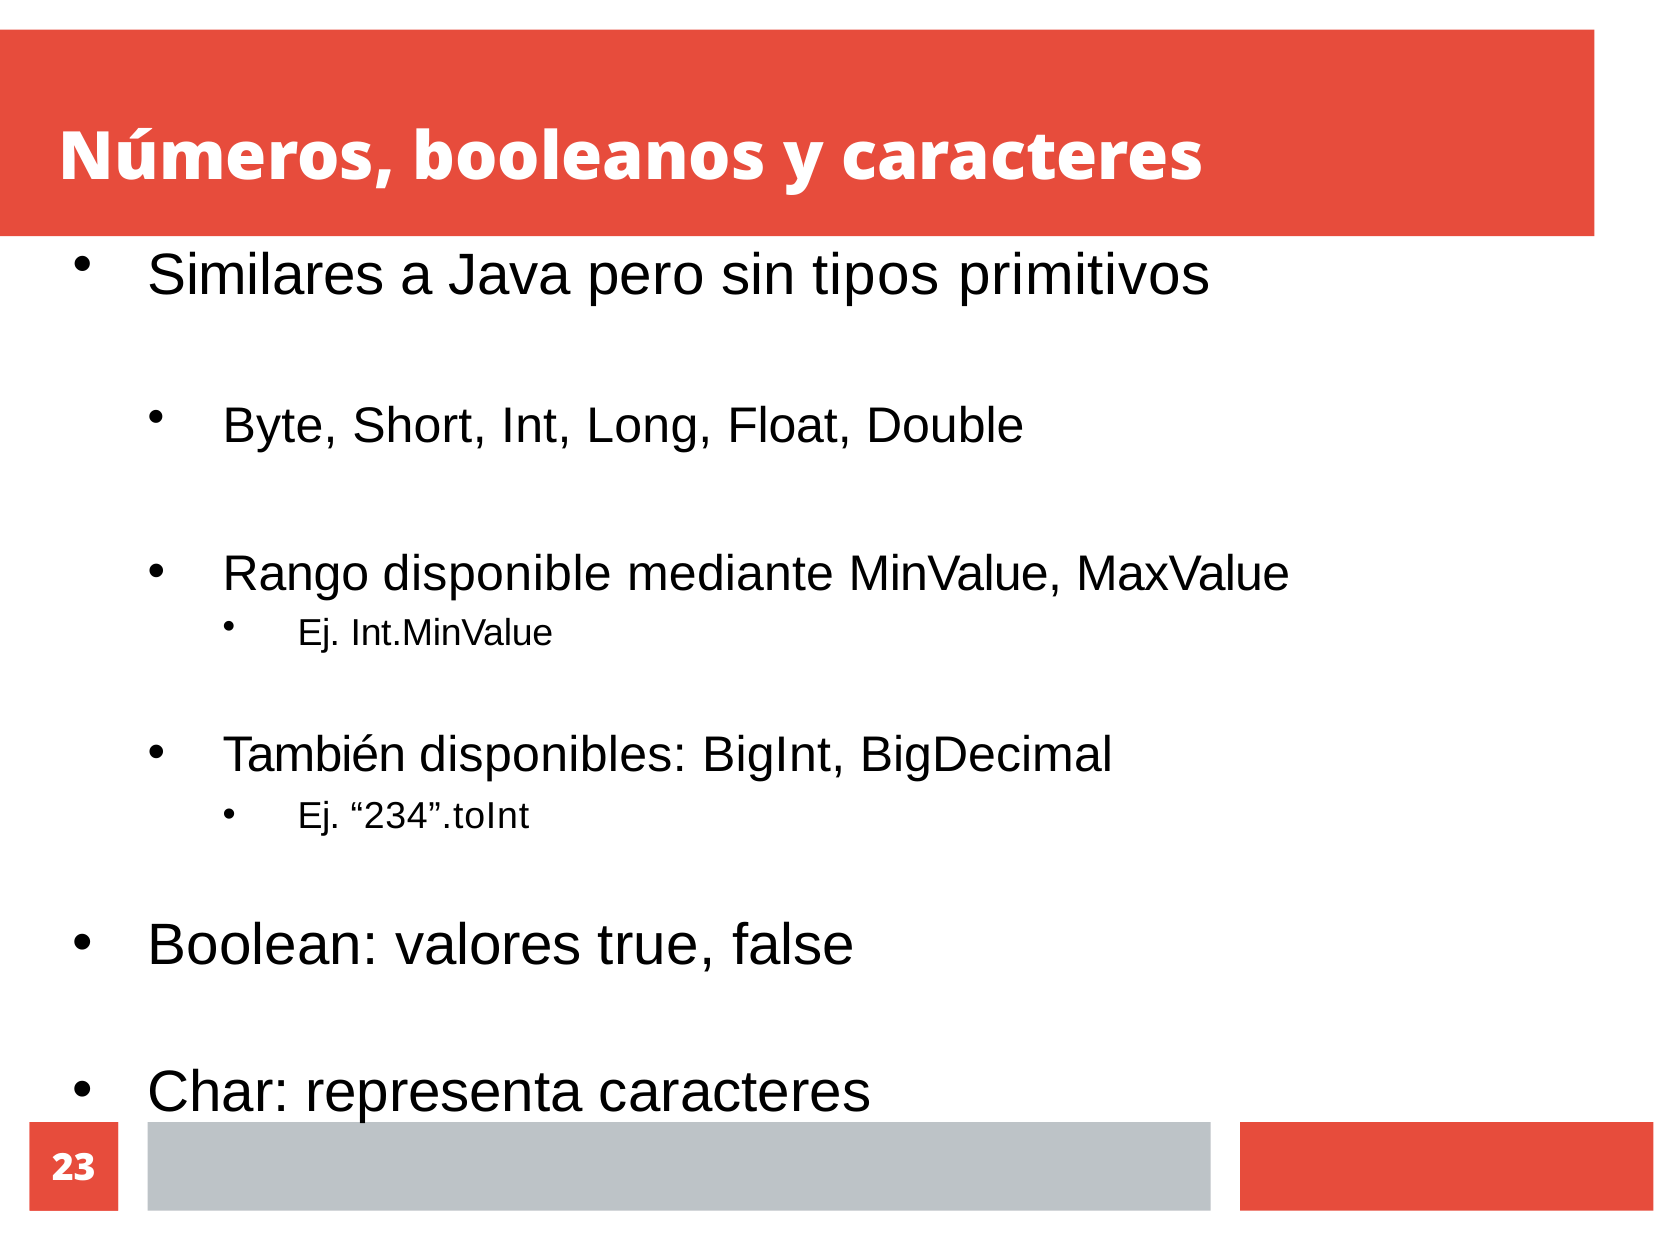

# Números, booleanos y caracteres
Similares a Java pero sin tipos primitivos
Byte, Short, Int, Long, Float, Double
Rango disponible mediante MinValue, MaxValue
Ej. Int.MinValue
También disponibles: BigInt, BigDecimal
Ej. “234”.toInt
Boolean: valores true, false
Char: representa caracteres
23